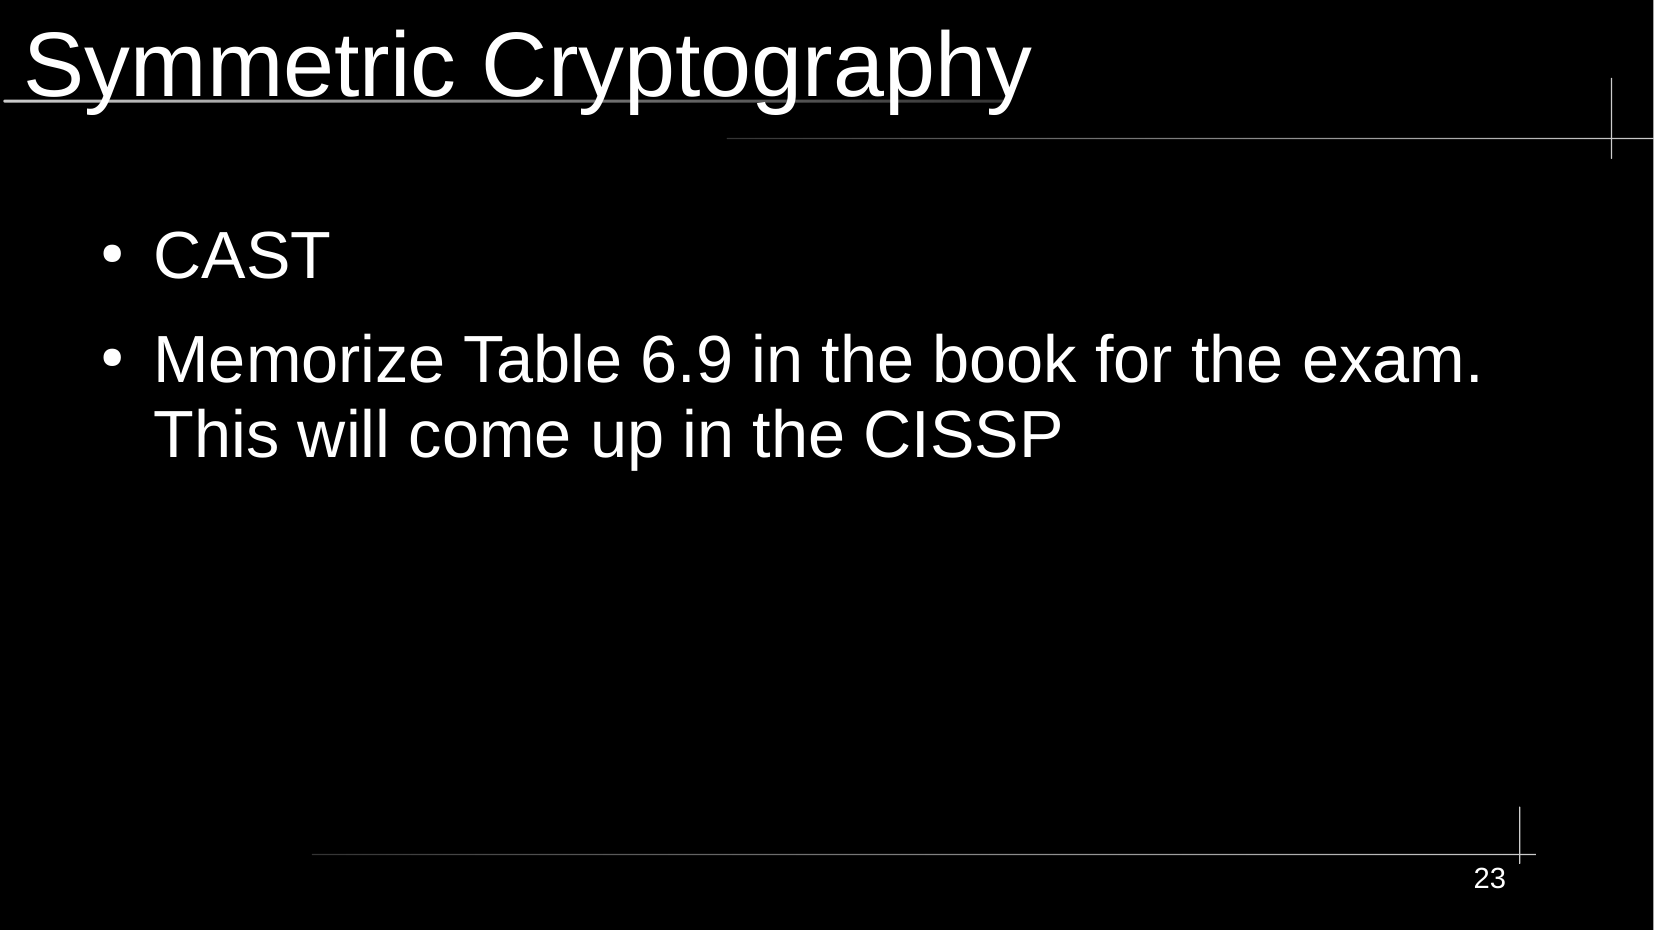

# Symmetric Cryptography
CAST
Memorize Table 6.9 in the book for the exam. This will come up in the CISSP
23